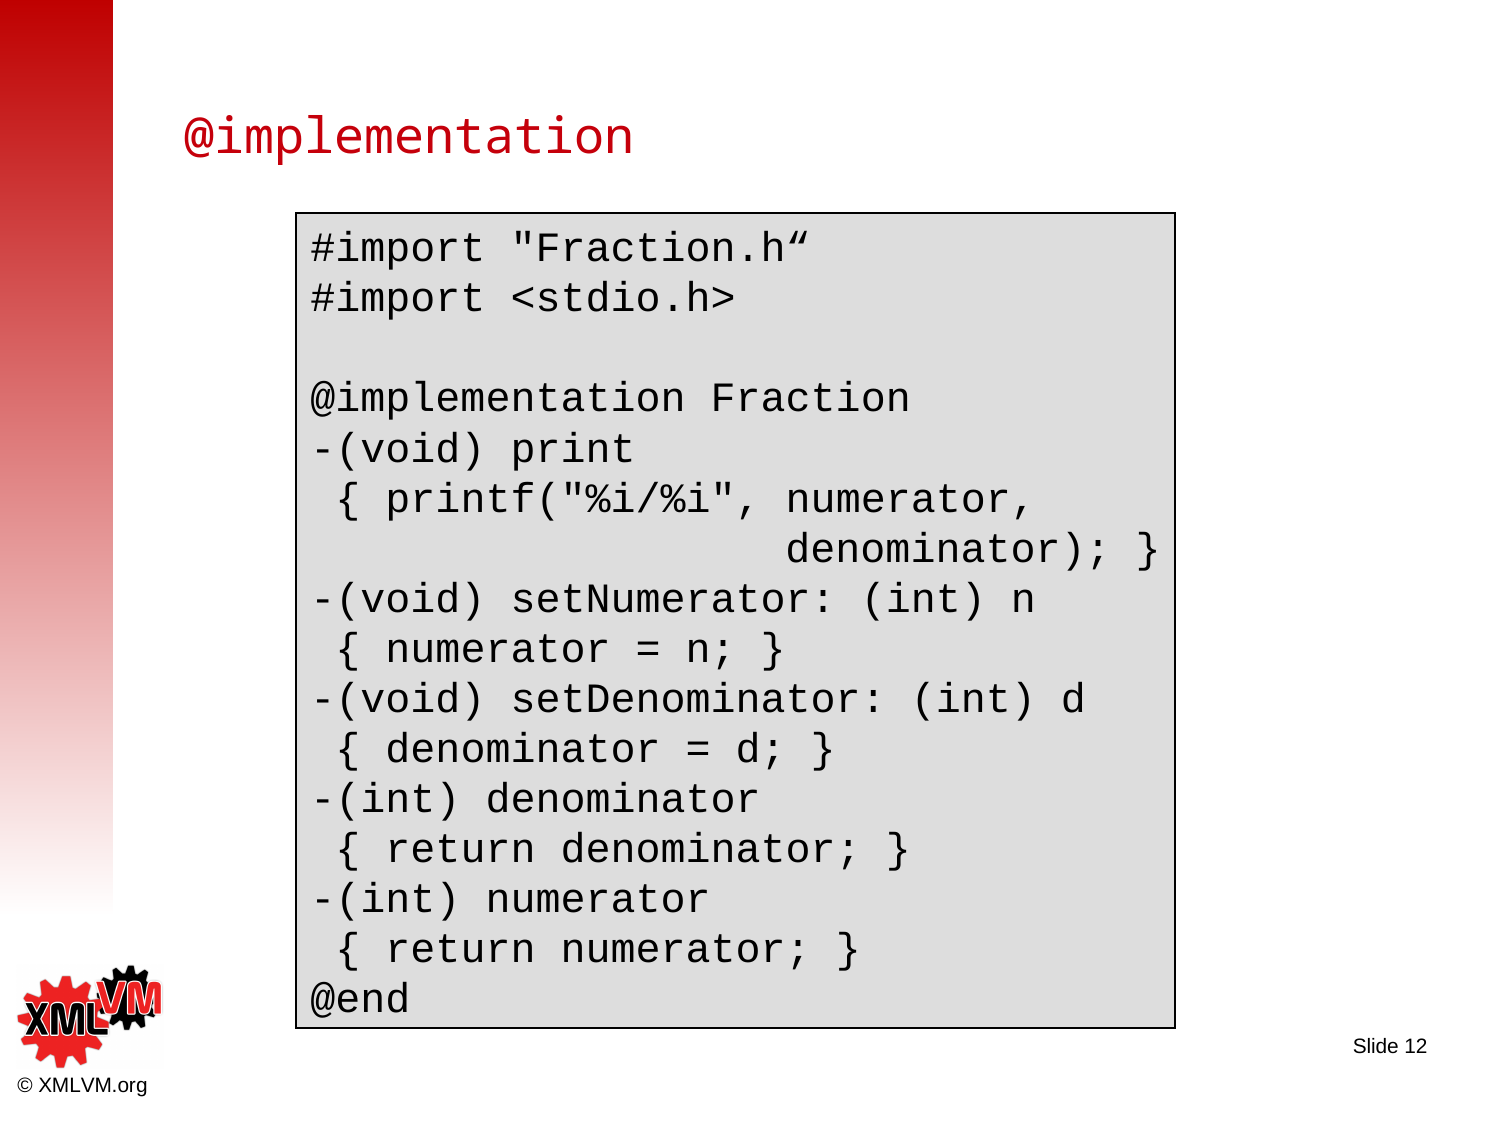

# @implementation
#import "Fraction.h“
#import <stdio.h>
@implementation Fraction
-(void) print
 { printf("%i/%i", numerator,
 denominator); }
-(void) setNumerator: (int) n
 { numerator = n; }
-(void) setDenominator: (int) d
 { denominator = d; }
-(int) denominator
 { return denominator; }
-(int) numerator
 { return numerator; }
@end